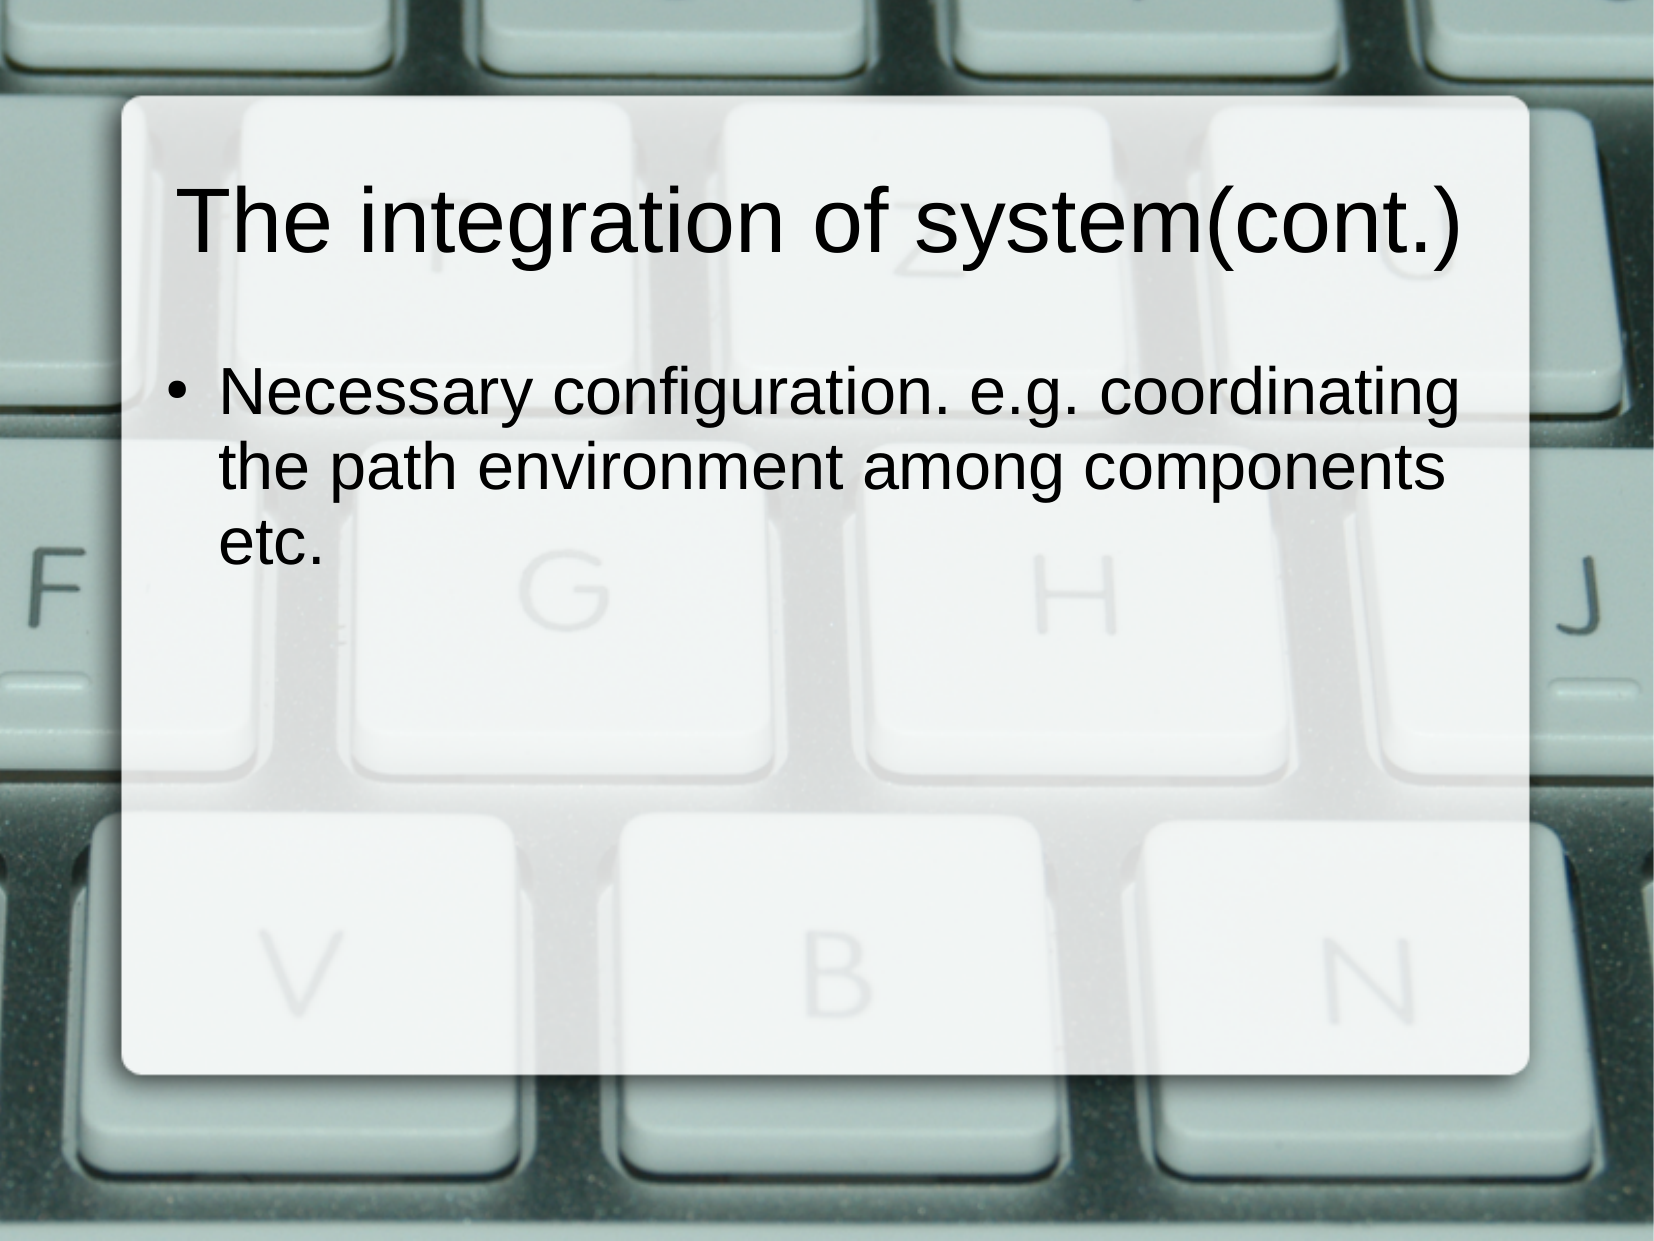

# The integration of system(cont.)
Necessary configuration. e.g. coordinating the path environment among components etc.